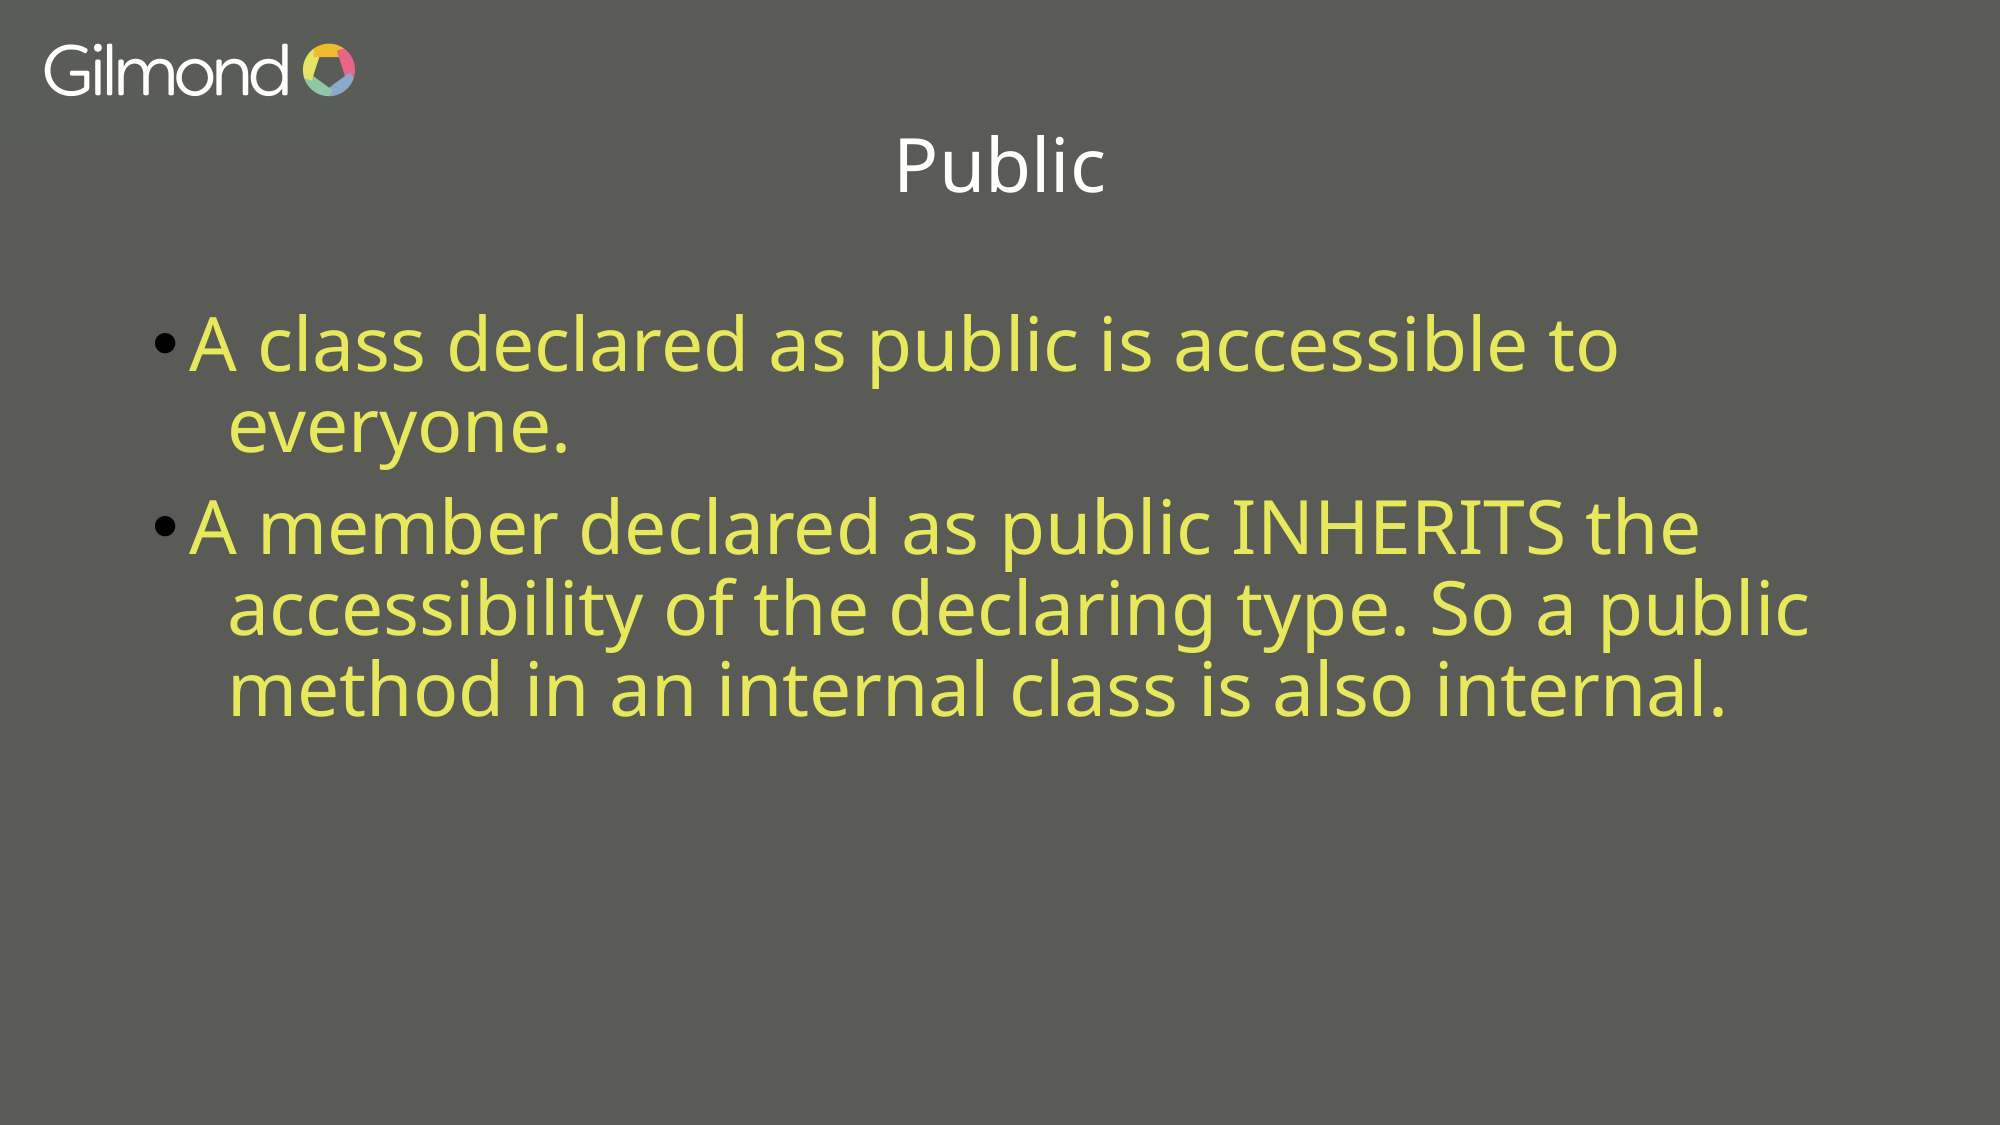

# Public
A class declared as public is accessible to everyone.
A member declared as public INHERITS the accessibility of the declaring type. So a public method in an internal class is also internal.